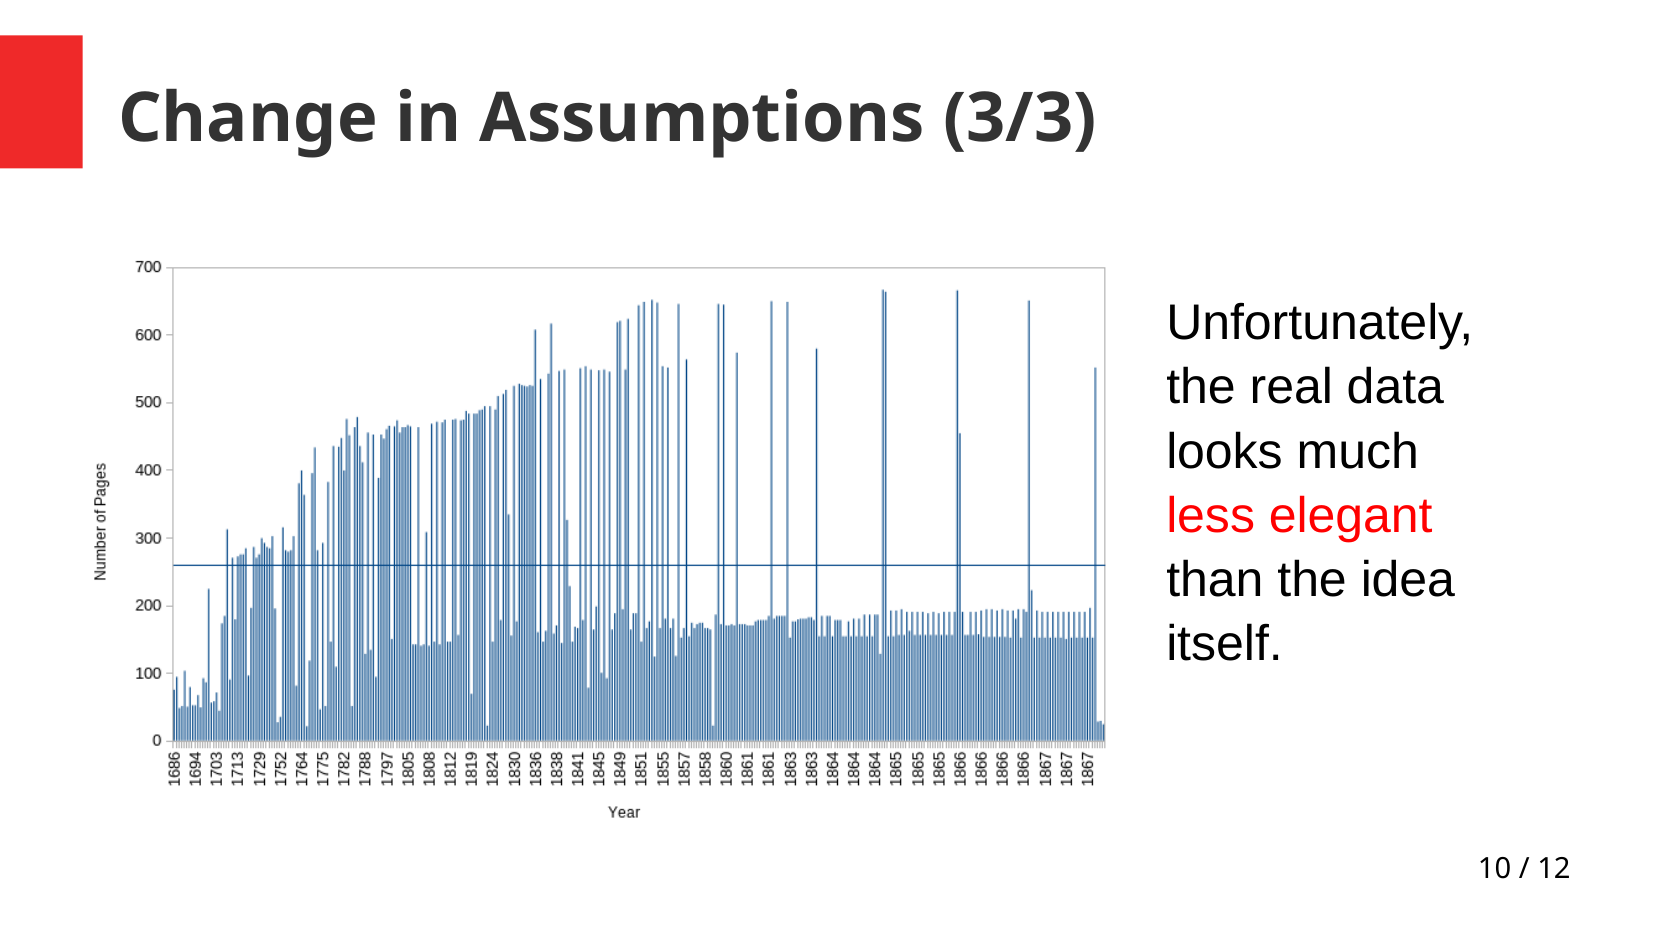

# Change in Assumptions (3/3)
Unfortunately, the real data looks much less elegant than the idea itself.
10